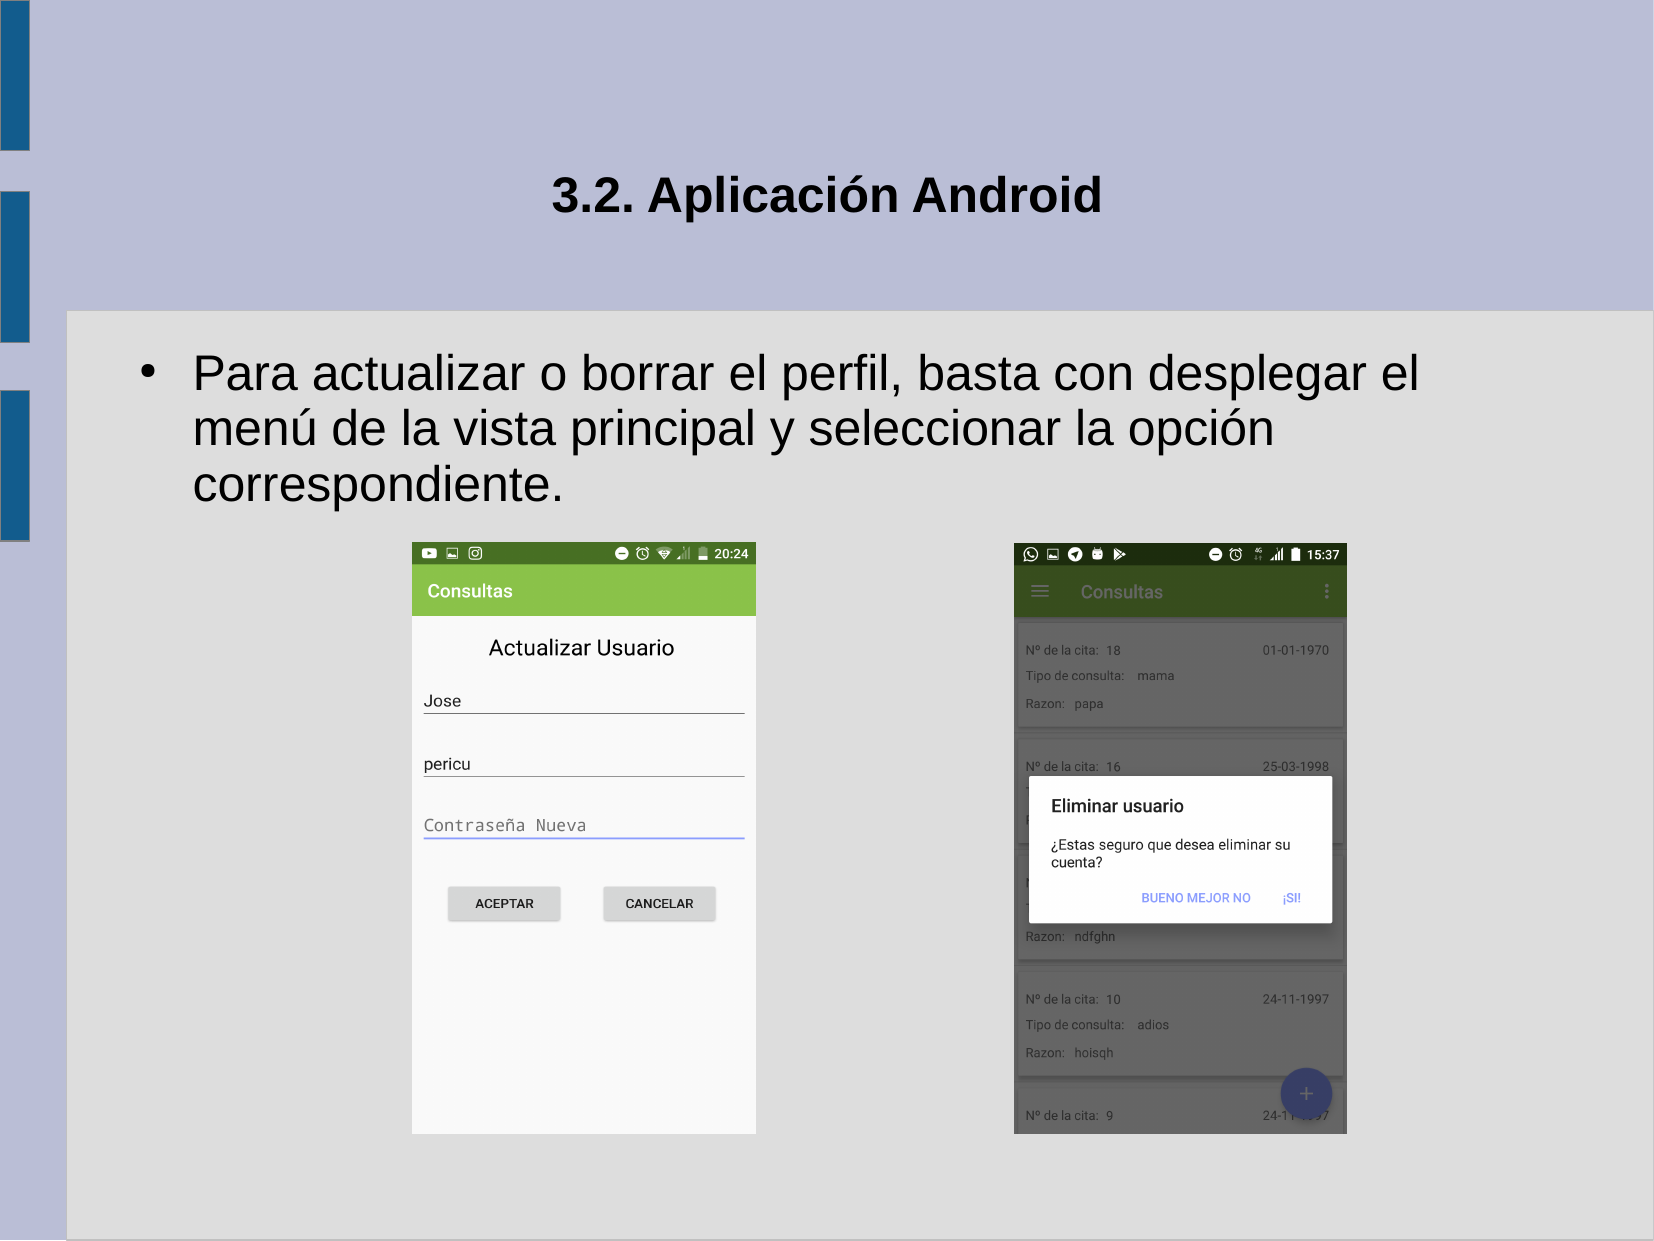

# 3.2. Aplicación Android
Para actualizar o borrar el perfil, basta con desplegar el menú de la vista principal y seleccionar la opción correspondiente.